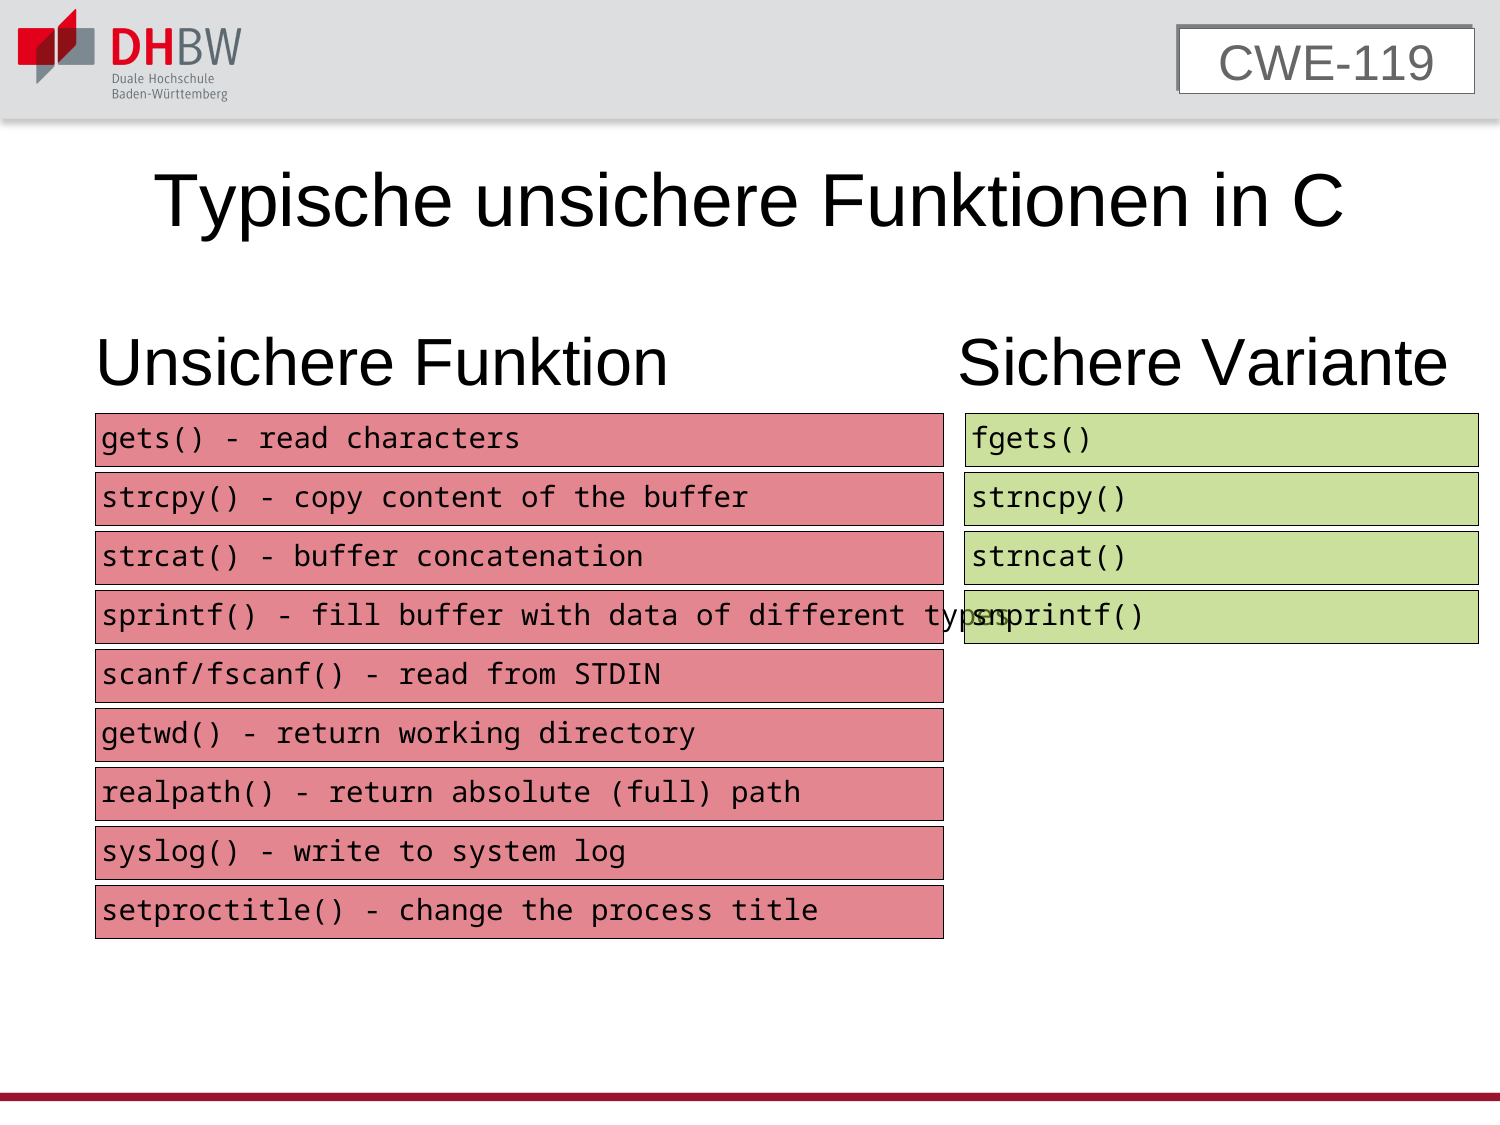

CWE-119
# Typische unsichere Funktionen in C
Unsichere Funktion		 Sichere Variante
gets() - read characters
fgets()
strcpy() - copy content of the buffer
strncpy()
strcat() - buffer concatenation
strncat()
sprintf() - fill buffer with data of different types
snprintf()
scanf/fscanf() - read from STDIN
getwd() - return working directory
realpath() - return absolute (full) path
syslog() - write to system log
setproctitle() - change the process title